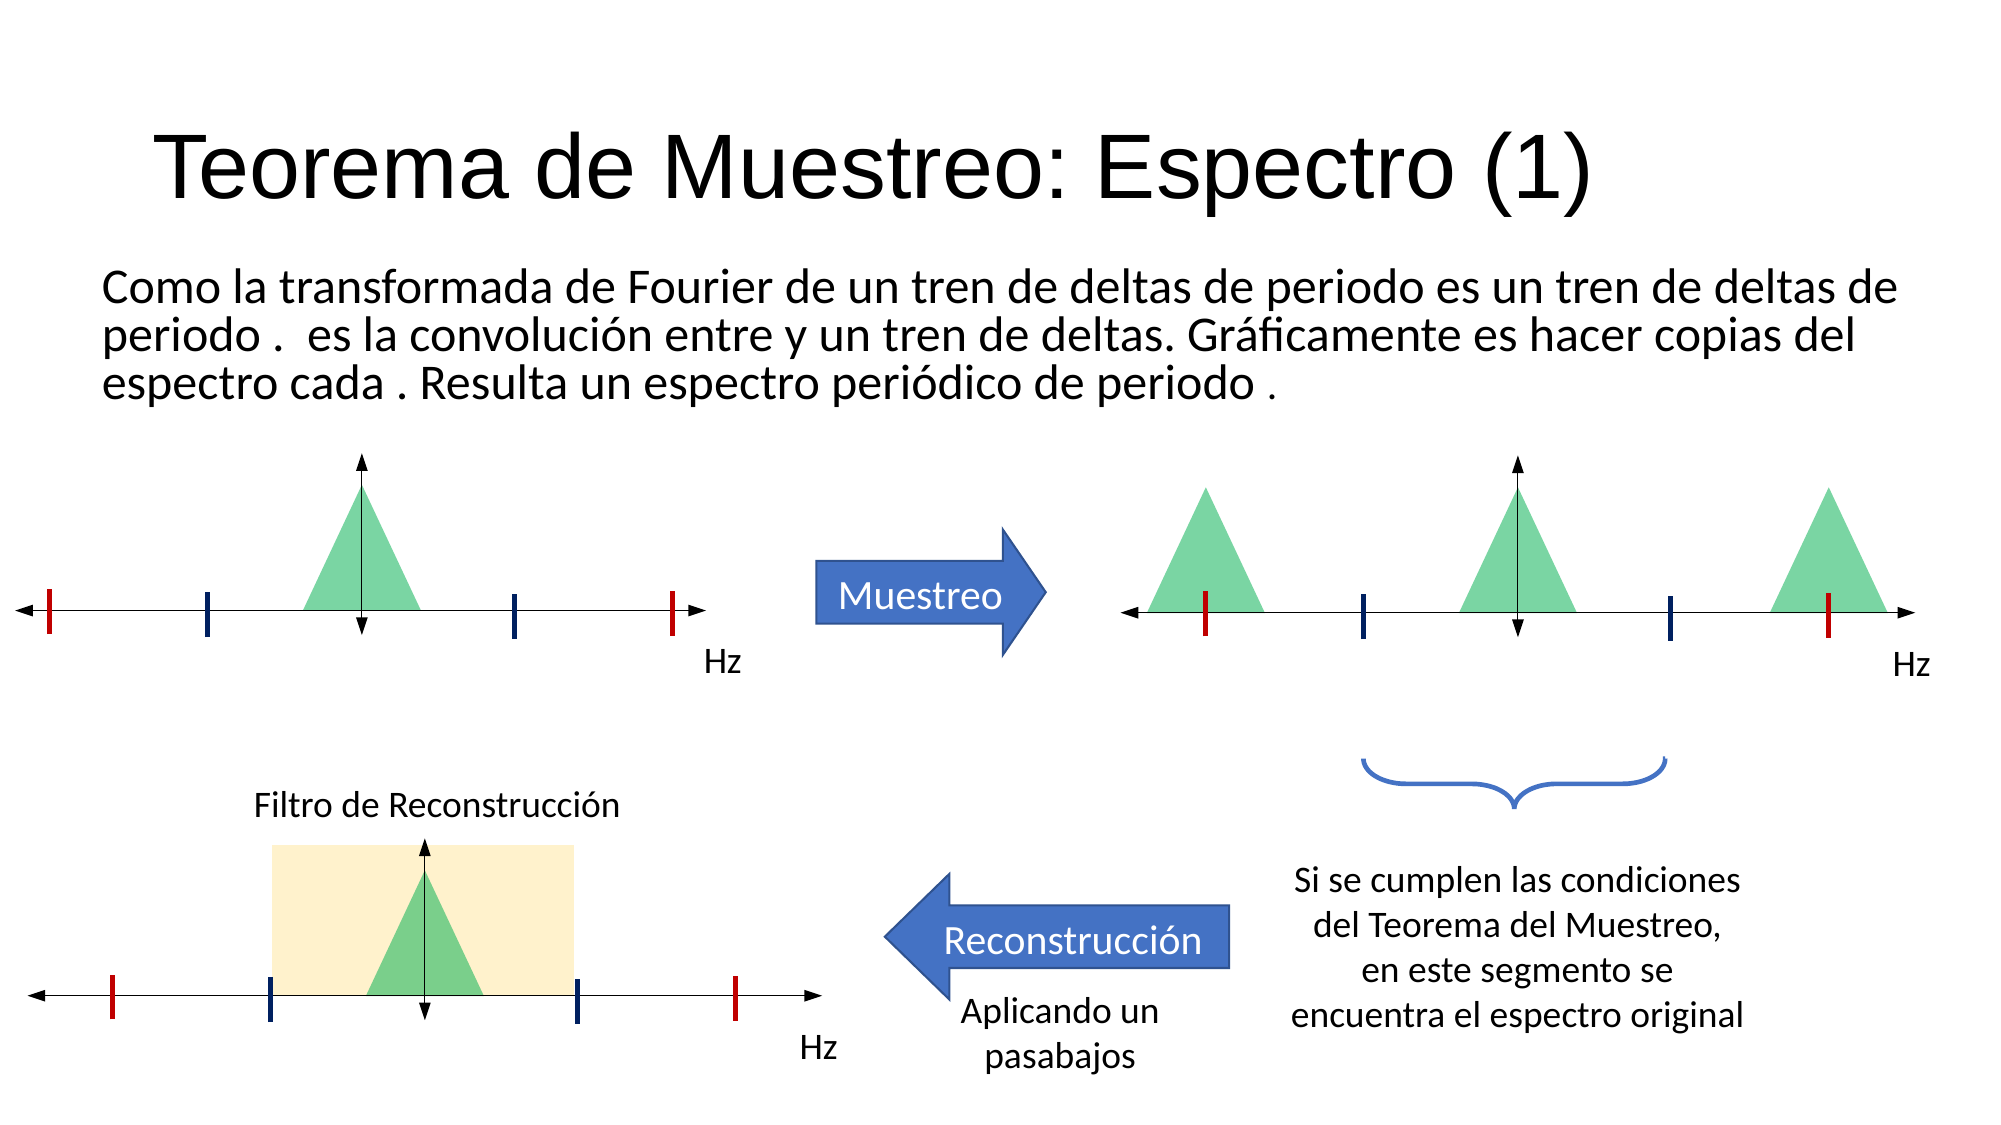

# Teorema de Muestreo: Espectro (1)
Como la transformada de Fourier de un tren de deltas de periodo es un tren de deltas de periodo . es la convolución entre y un tren de deltas. Gráficamente es hacer copias del espectro cada . Resulta un espectro periódico de periodo .
Muestreo
Hz
Hz
Filtro de Reconstrucción
Si se cumplen las condiciones del Teorema del Muestreo, en este segmento se encuentra el espectro original
Reconstrucción
Aplicando un pasabajos
Hz